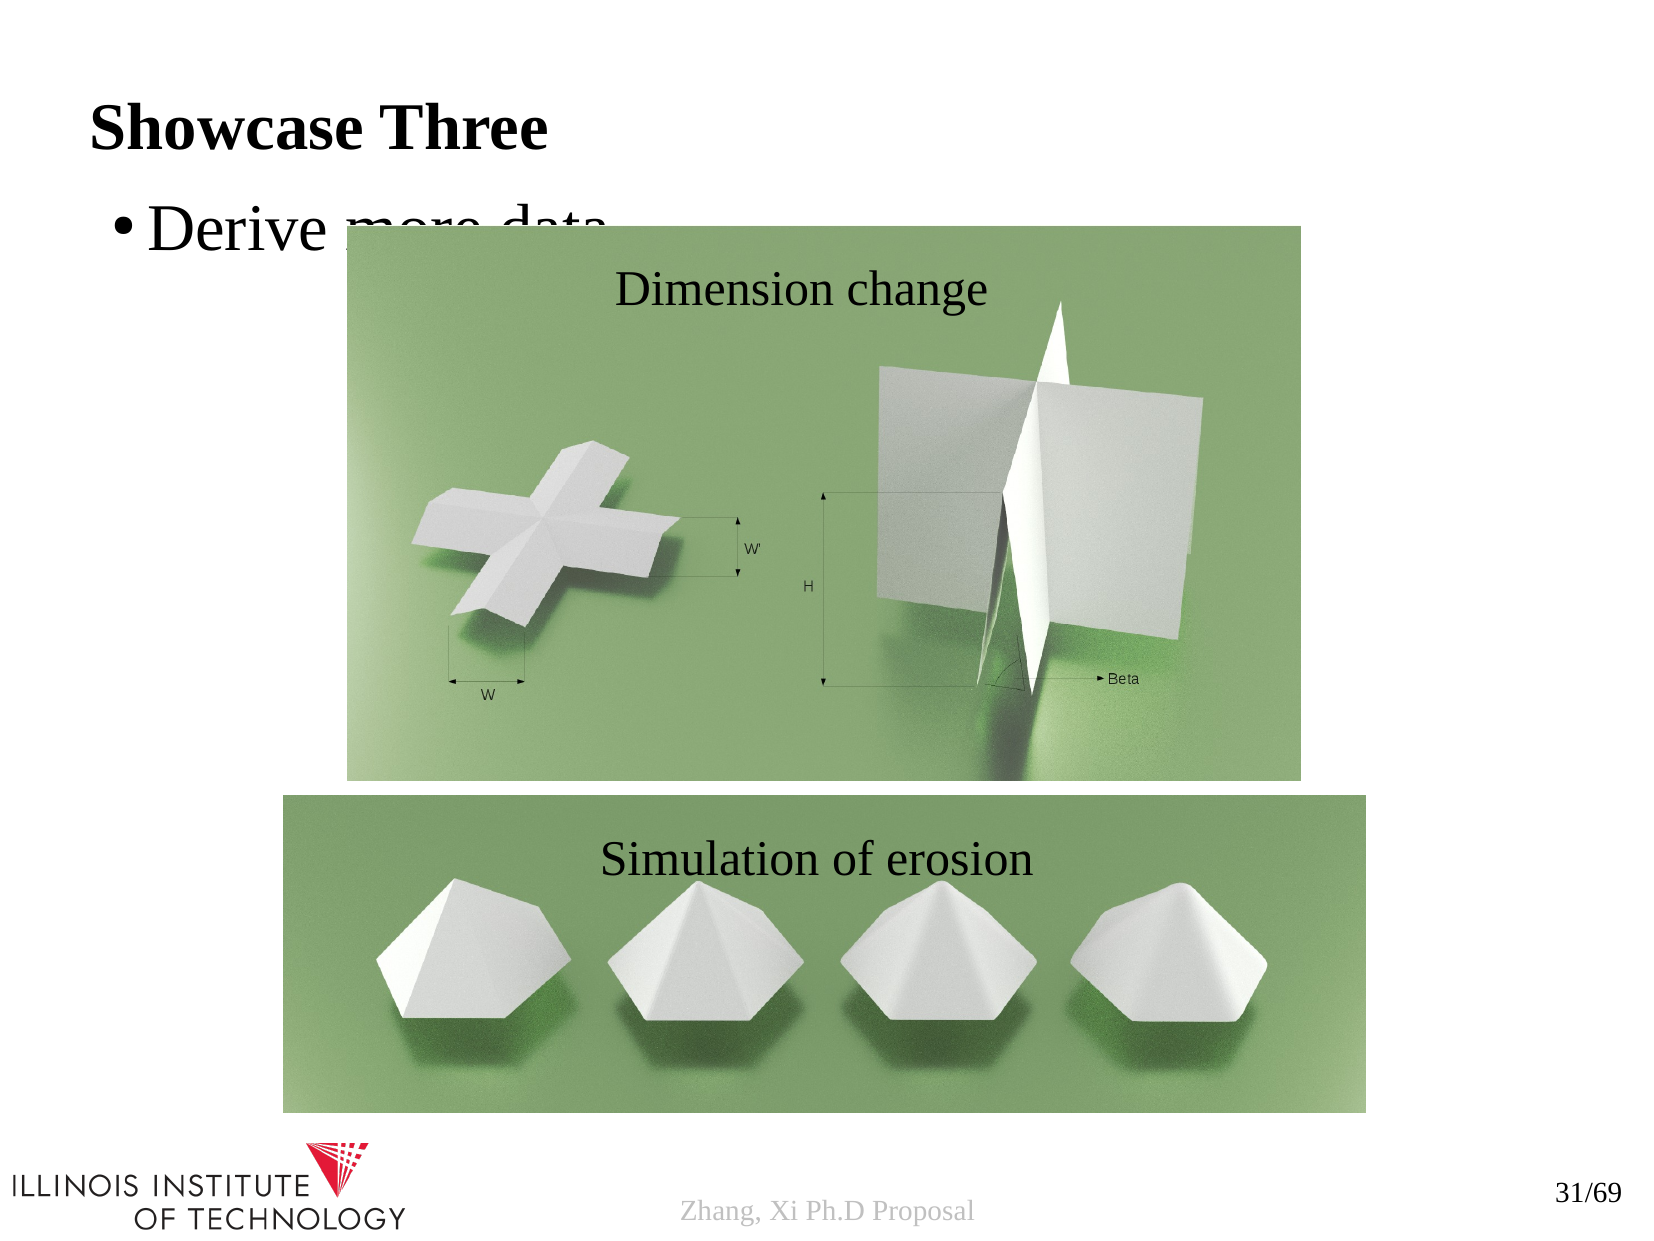

Showcase Three
Derive more data.
Dimension change
Simulation of erosion
31
Zhang, Xi Ph.D Proposal